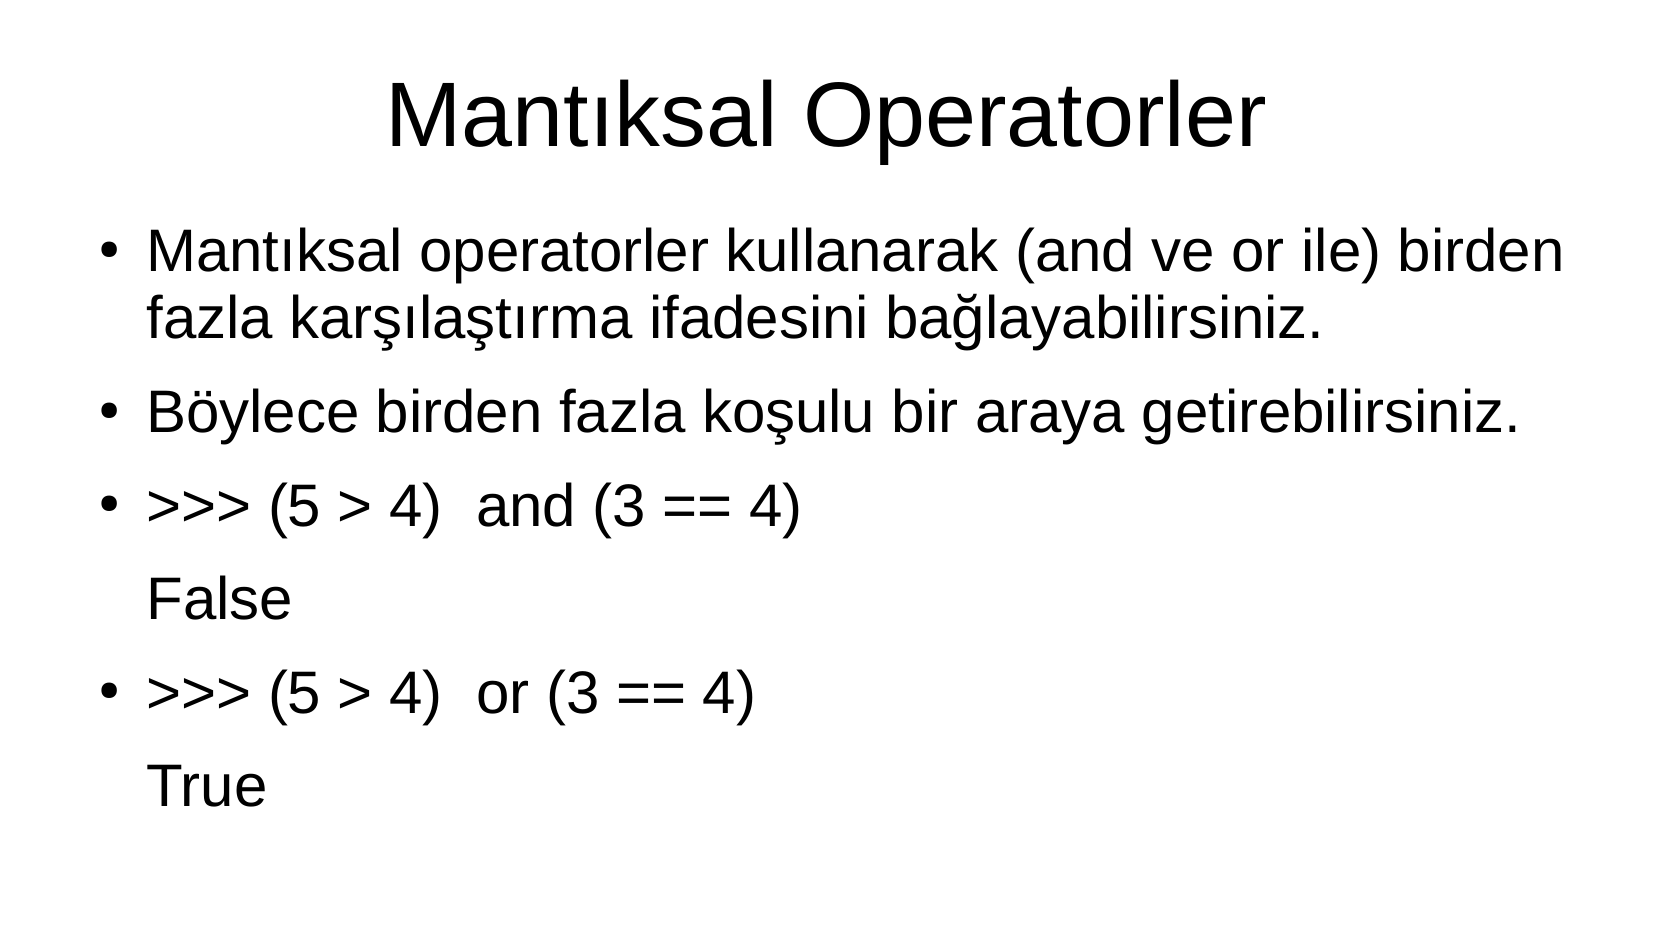

# Mantıksal Operatorler
Mantıksal operatorler kullanarak (and ve or ile) birden fazla karşılaştırma ifadesini bağlayabilirsiniz.
Böylece birden fazla koşulu bir araya getirebilirsiniz.
>>> (5 > 4) and (3 == 4)
False
>>> (5 > 4) or (3 == 4)
True